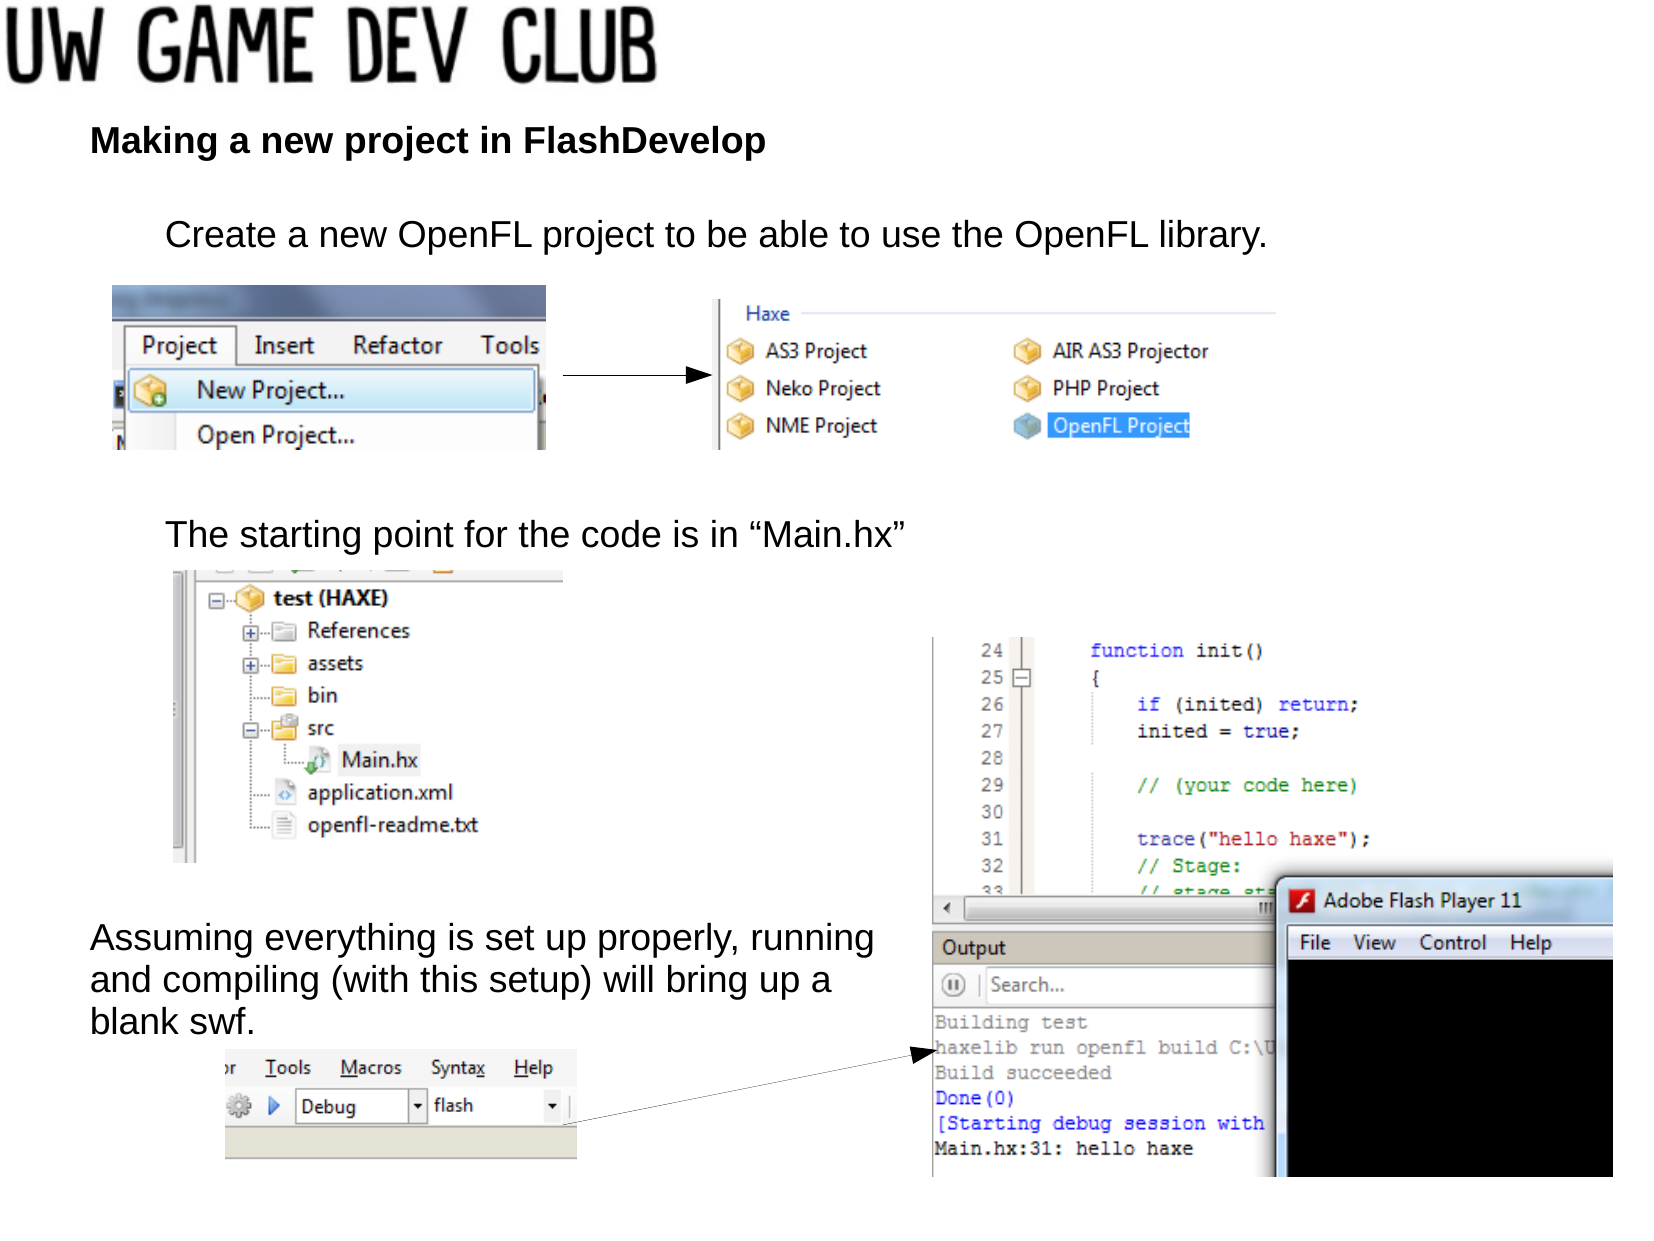

Making a new project in FlashDevelop
Create a new OpenFL project to be able to use the OpenFL library.
The starting point for the code is in “Main.hx”
Assuming everything is set up properly, running and compiling (with this setup) will bring up a blank swf.